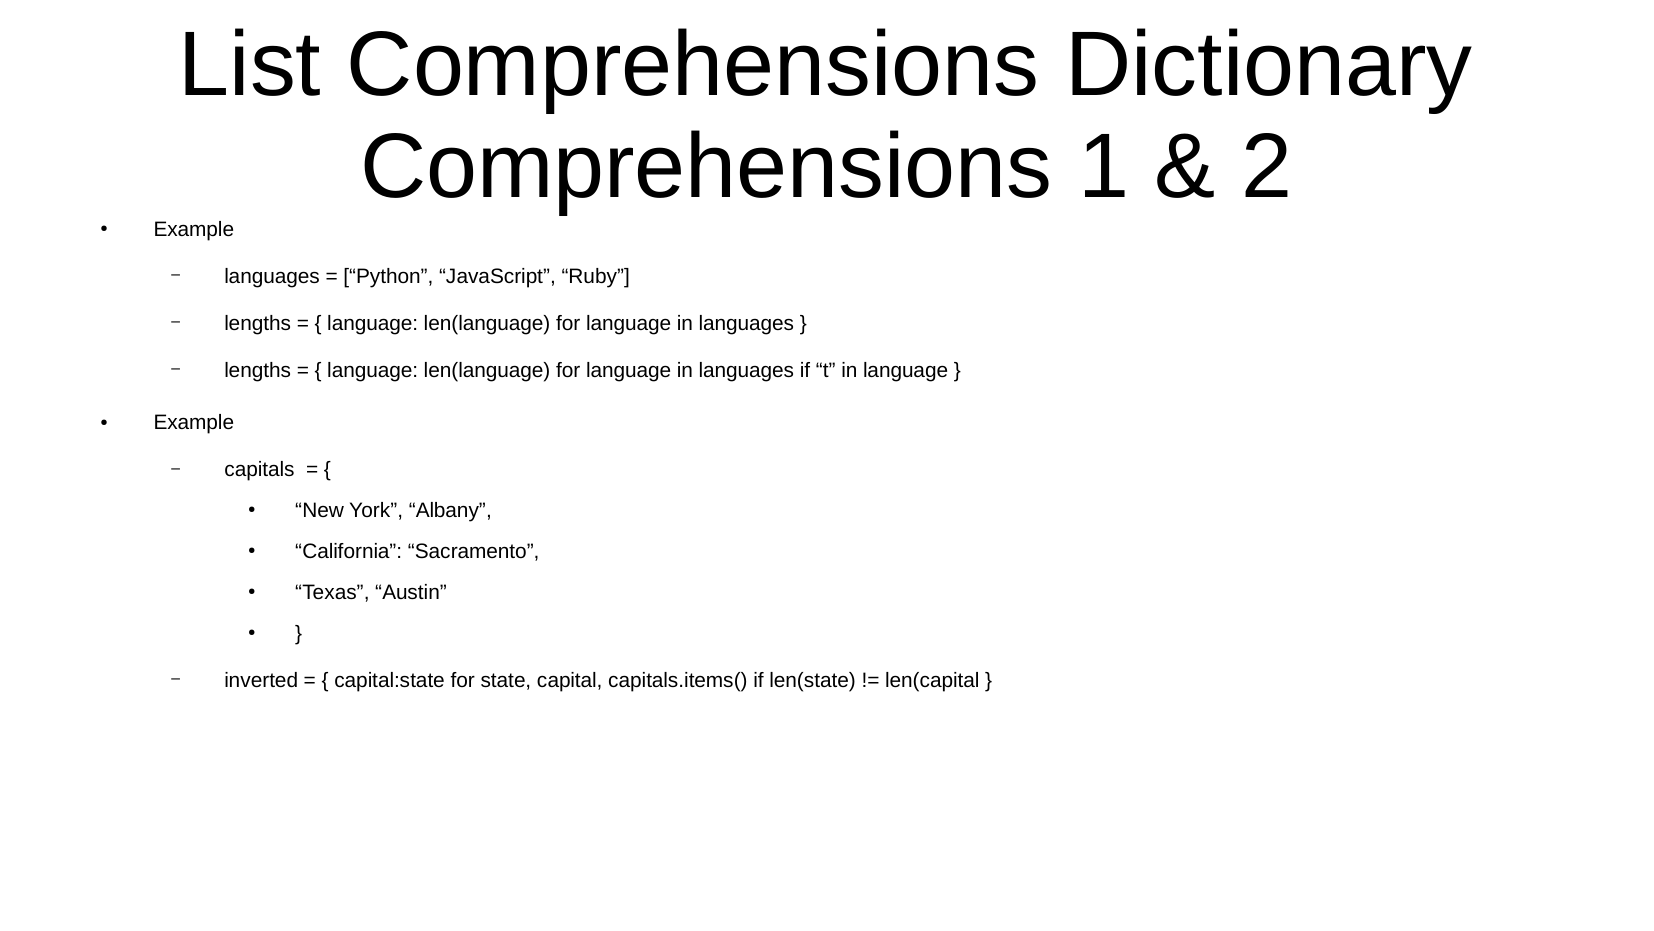

# List Comprehensions Dictionary Comprehensions 1 & 2
Example
languages = [“Python”, “JavaScript”, “Ruby”]
lengths = { language: len(language) for language in languages }
lengths = { language: len(language) for language in languages if “t” in language }
Example
capitals = {
“New York”, “Albany”,
“California”: “Sacramento”,
“Texas”, “Austin”
}
inverted = { capital:state for state, capital, capitals.items() if len(state) != len(capital }